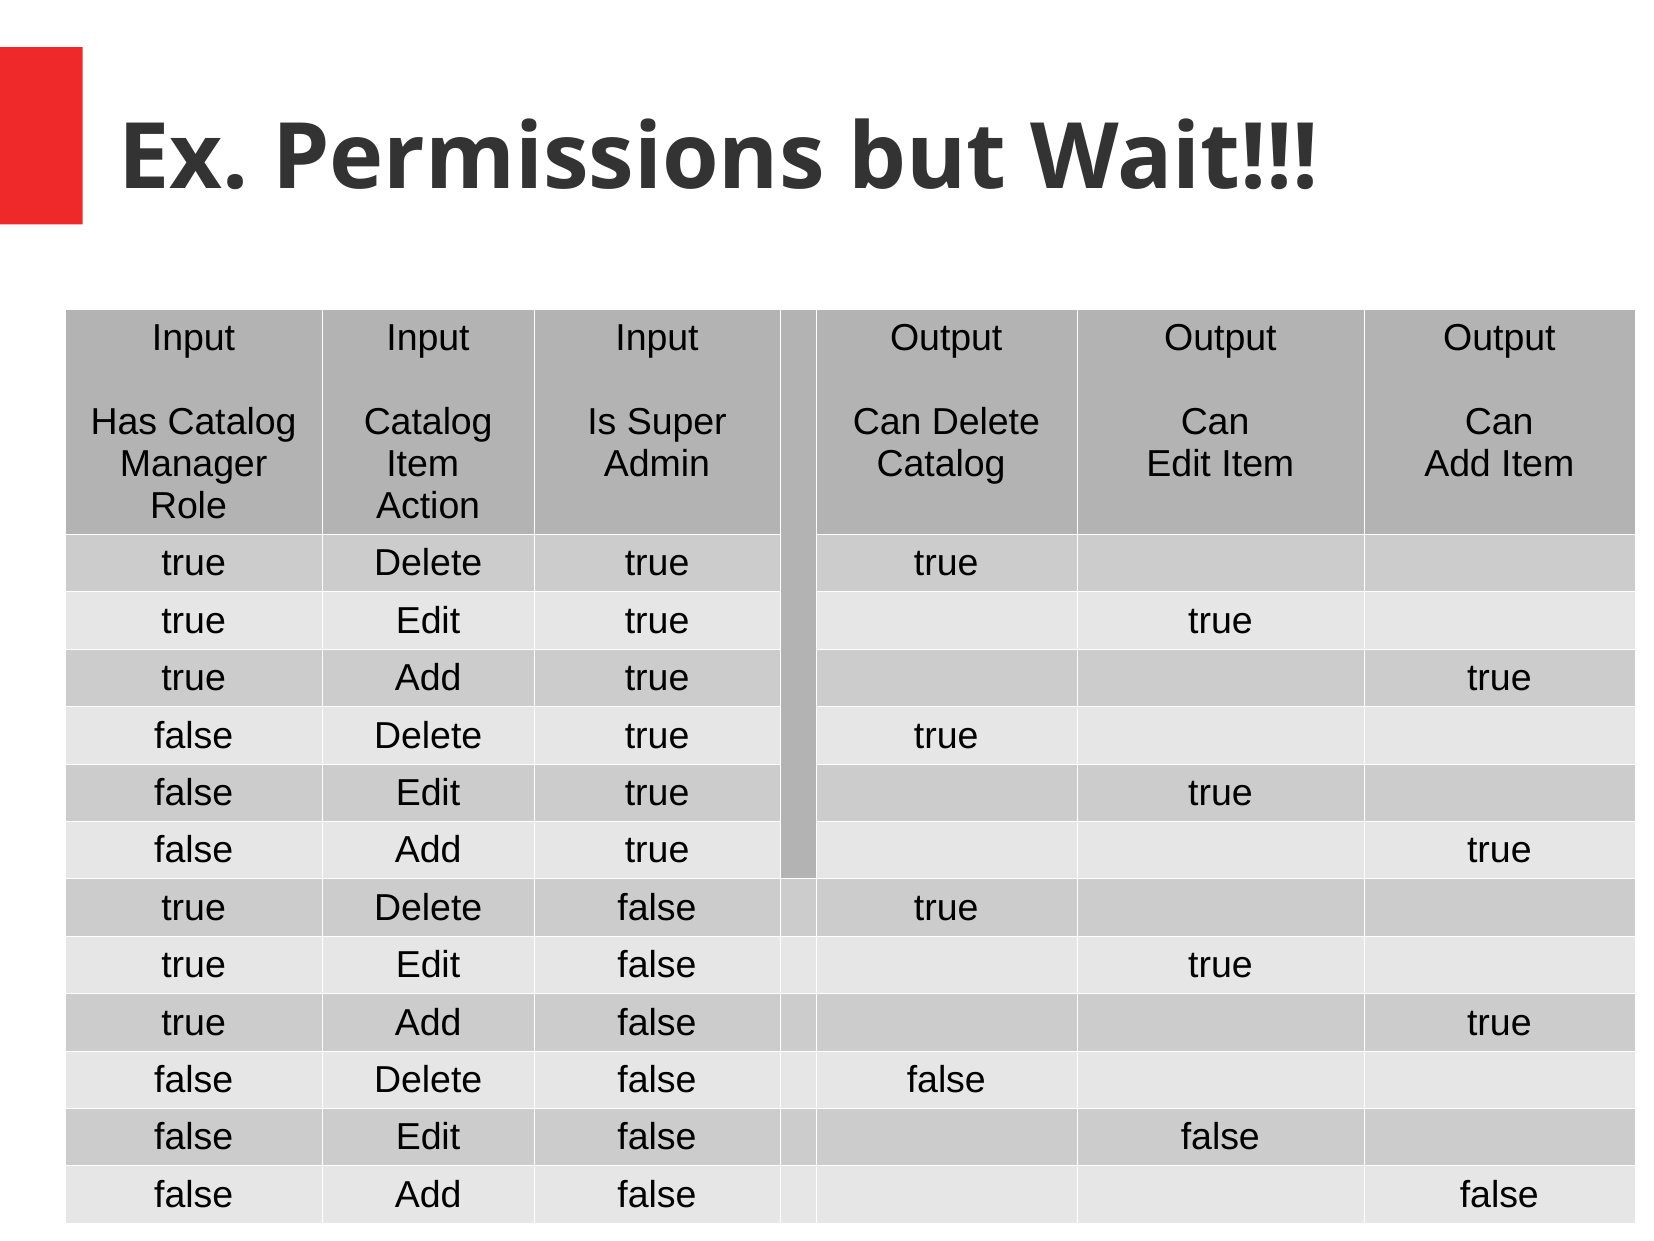

# Ex. Permissions but Wait!!!
| Input Has Catalog Manager Role | Input Catalog Item Action | Input Is Super Admin | | Output Can Delete Catalog | Output Can Edit Item | Output Can Add Item |
| --- | --- | --- | --- | --- | --- | --- |
| true | Delete | true | | true | | |
| true | Edit | true | | | true | |
| true | Add | true | | | | true |
| false | Delete | true | | true | | |
| false | Edit | true | | | true | |
| false | Add | true | | | | true |
| true | Delete | false | | true | | |
| true | Edit | false | | | true | |
| true | Add | false | | | | true |
| false | Delete | false | | false | | |
| false | Edit | false | | | false | |
| false | Add | false | | | | false |
22